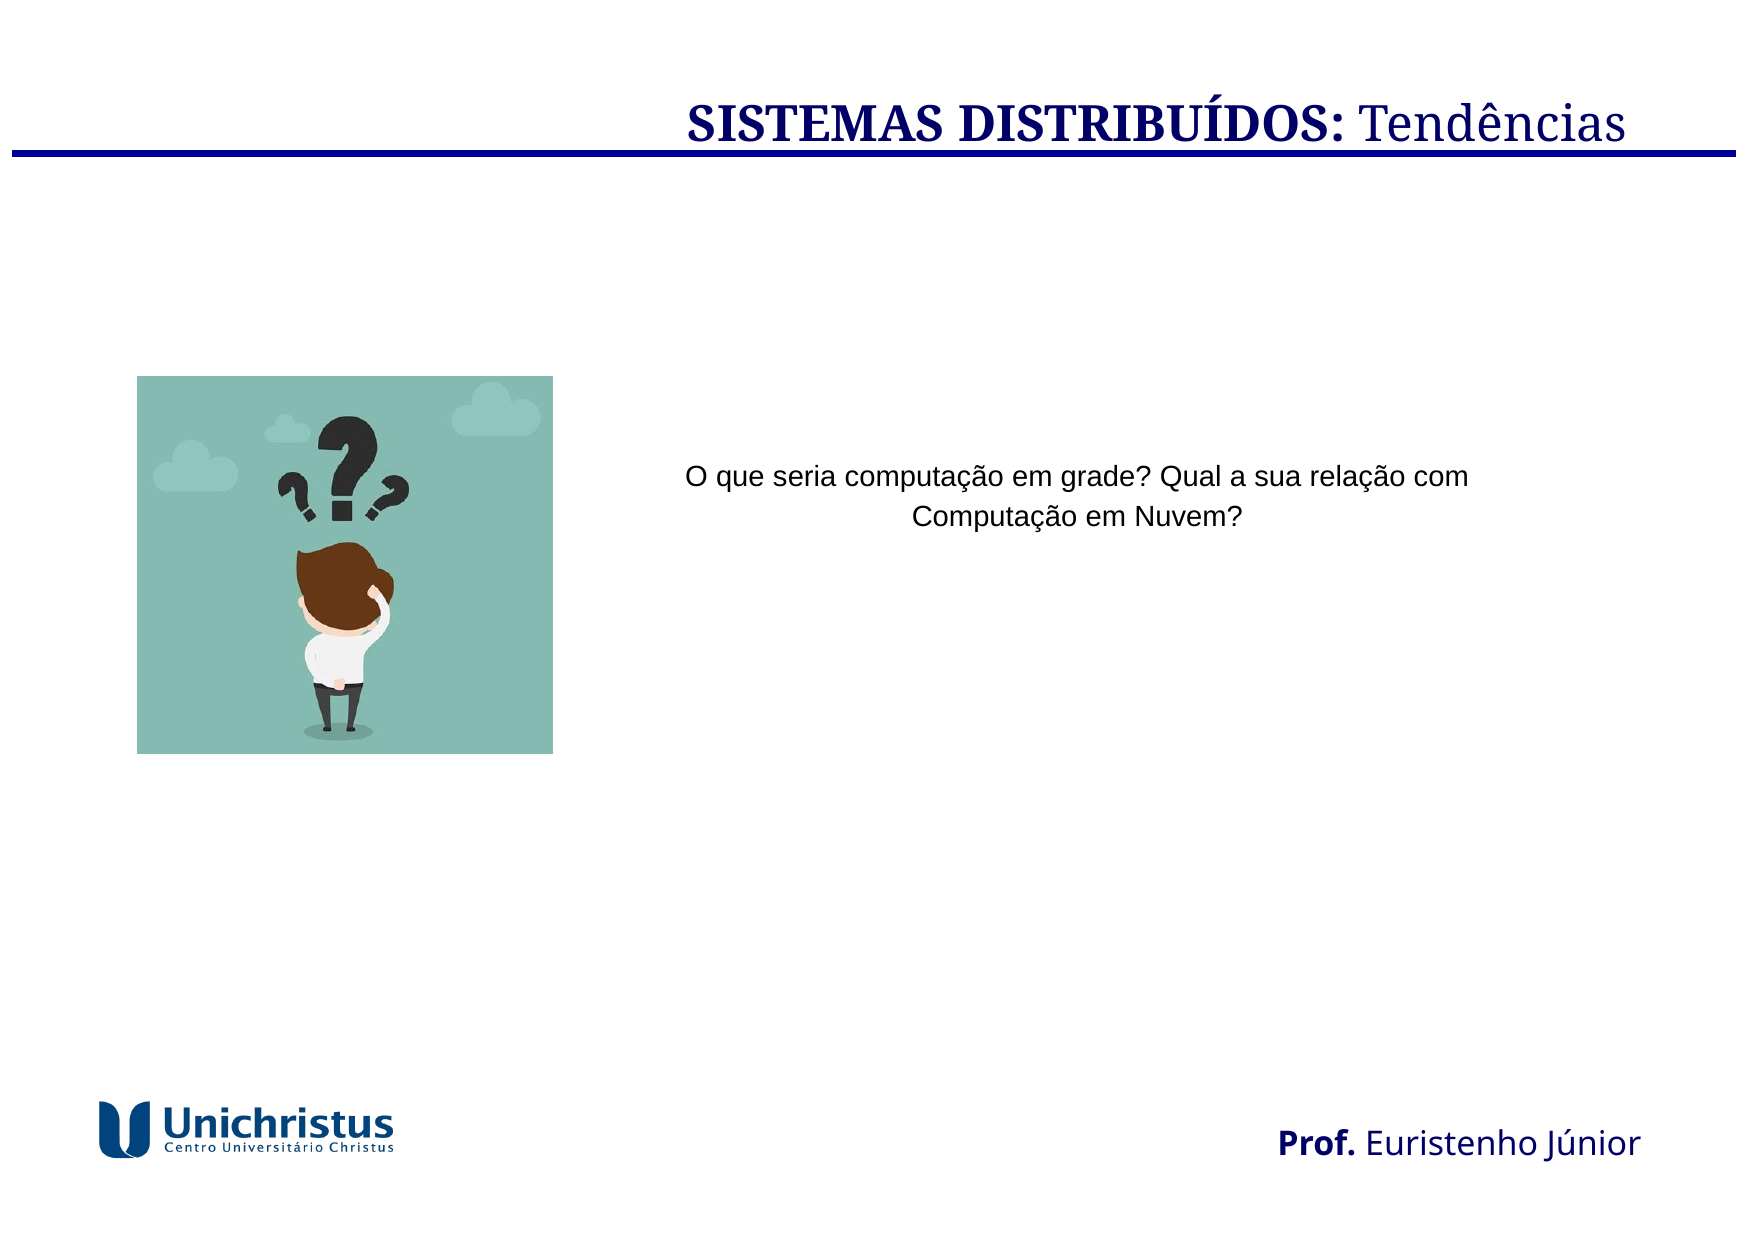

SISTEMAS DISTRIBUÍDOS: Tendências
O que seria computação em grade? Qual a sua relação com Computação em Nuvem?
Prof. Euristenho Júnior